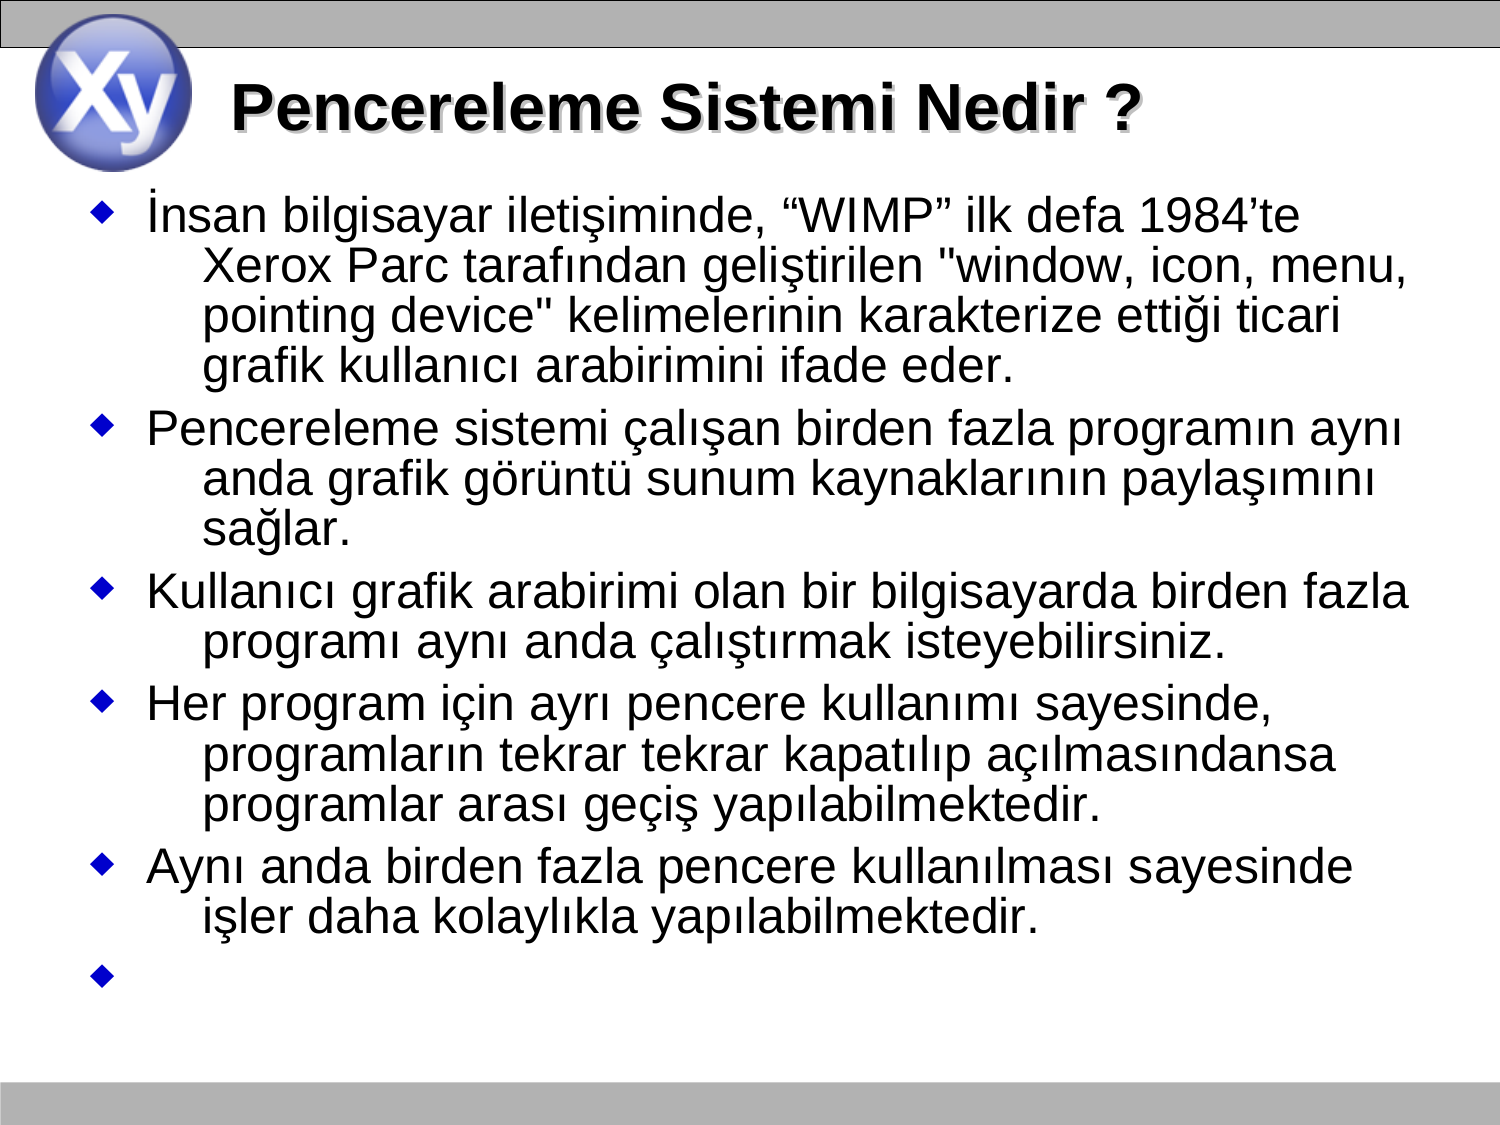

# Pencereleme Sistemi Nedir ?
İnsan bilgisayar iletişiminde, “WIMP” ilk defa 1984’te Xerox Parc tarafından geliştirilen "window, icon, menu, pointing device" kelimelerinin karakterize ettiği ticari grafik kullanıcı arabirimini ifade eder.
Pencereleme sistemi çalışan birden fazla programın aynı anda grafik görüntü sunum kaynaklarının paylaşımını sağlar.
Kullanıcı grafik arabirimi olan bir bilgisayarda birden fazla programı aynı anda çalıştırmak isteyebilirsiniz.
Her program için ayrı pencere kullanımı sayesinde, programların tekrar tekrar kapatılıp açılmasındansa programlar arası geçiş yapılabilmektedir.
Aynı anda birden fazla pencere kullanılması sayesinde işler daha kolaylıkla yapılabilmektedir.